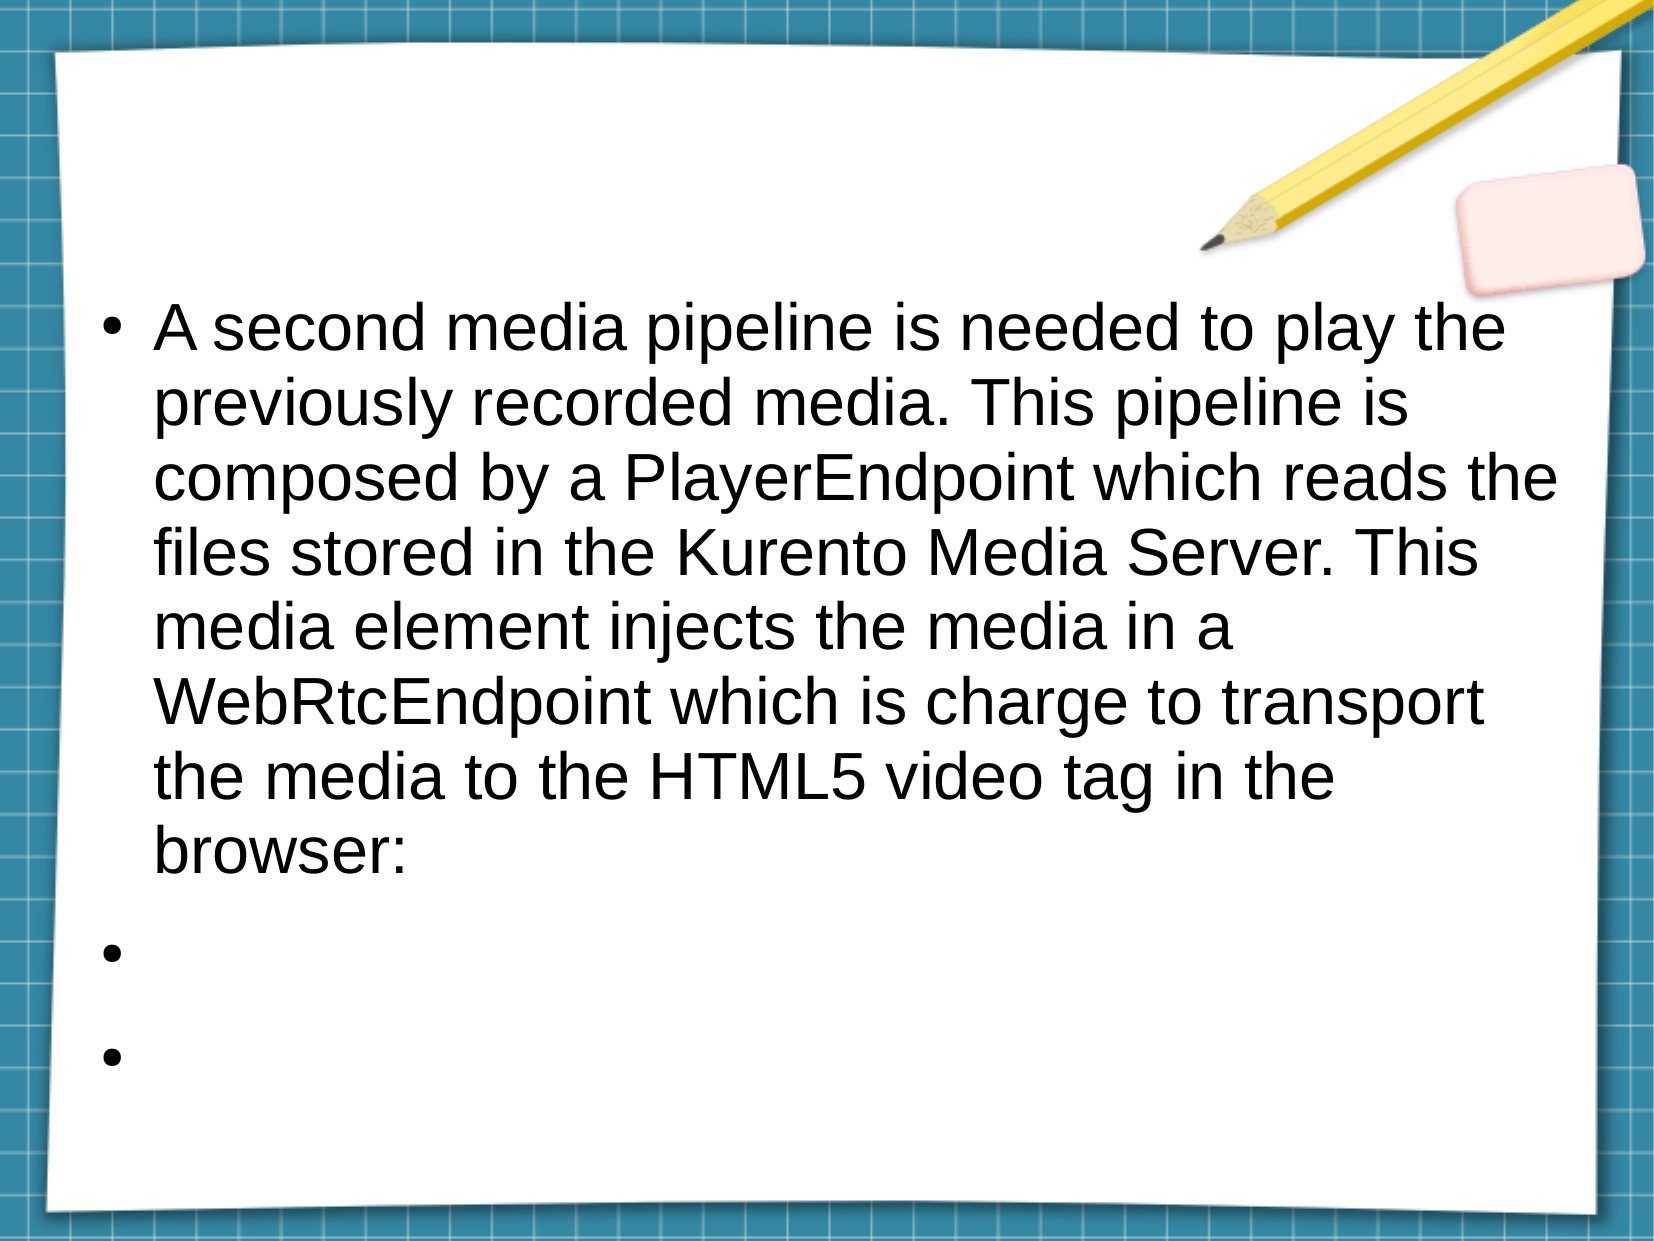

#
A second media pipeline is needed to play the previously recorded media. This pipeline is composed by a PlayerEndpoint which reads the files stored in the Kurento Media Server. This media element injects the media in a WebRtcEndpoint which is charge to transport the media to the HTML5 video tag in the browser: